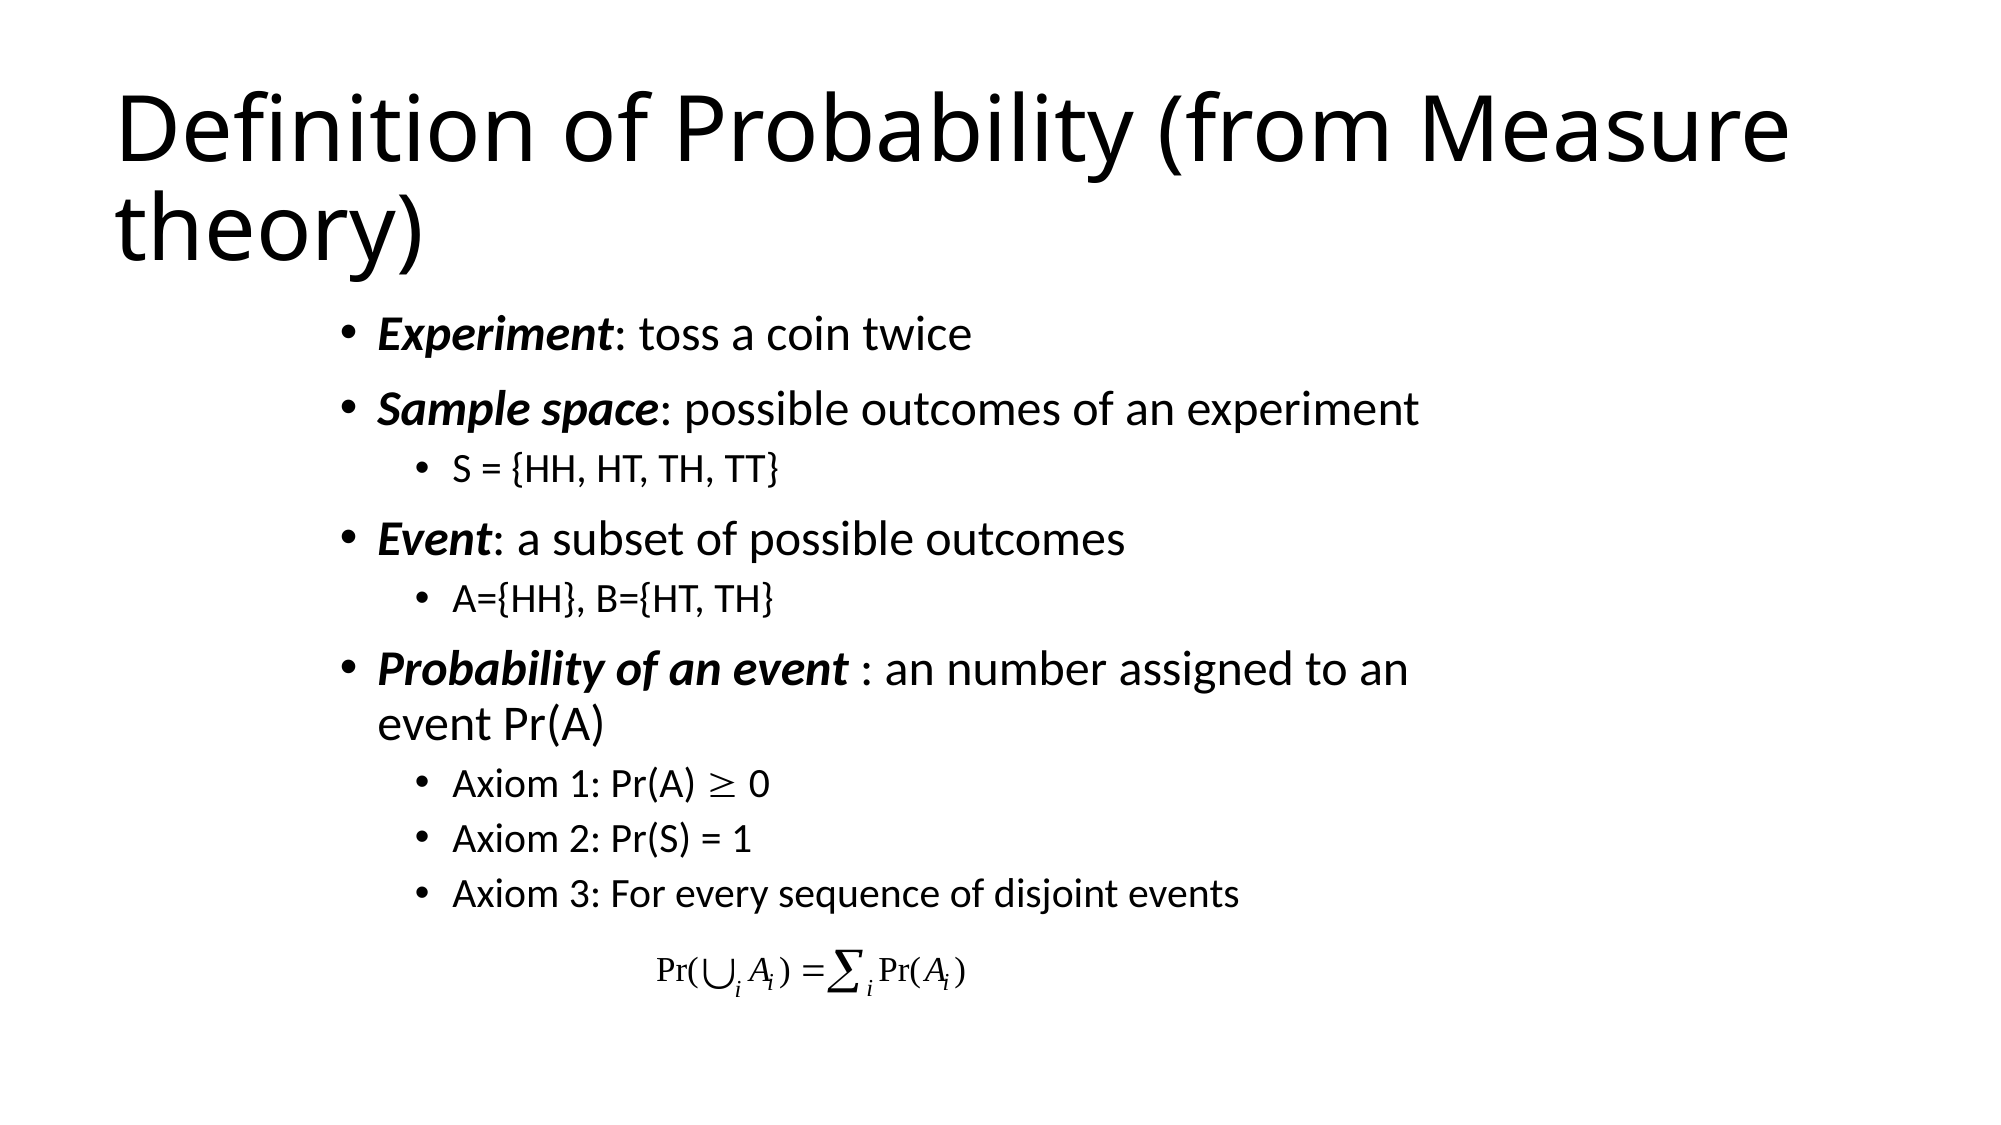

# Definition of Probability (from Measure theory)
Experiment: toss a coin twice
Sample space: possible outcomes of an experiment
S = {HH, HT, TH, TT}
Event: a subset of possible outcomes
A={HH}, B={HT, TH}
Probability of an event : an number assigned to an event Pr(A)
Axiom 1: Pr(A)  0
Axiom 2: Pr(S) = 1
Axiom 3: For every sequence of disjoint events